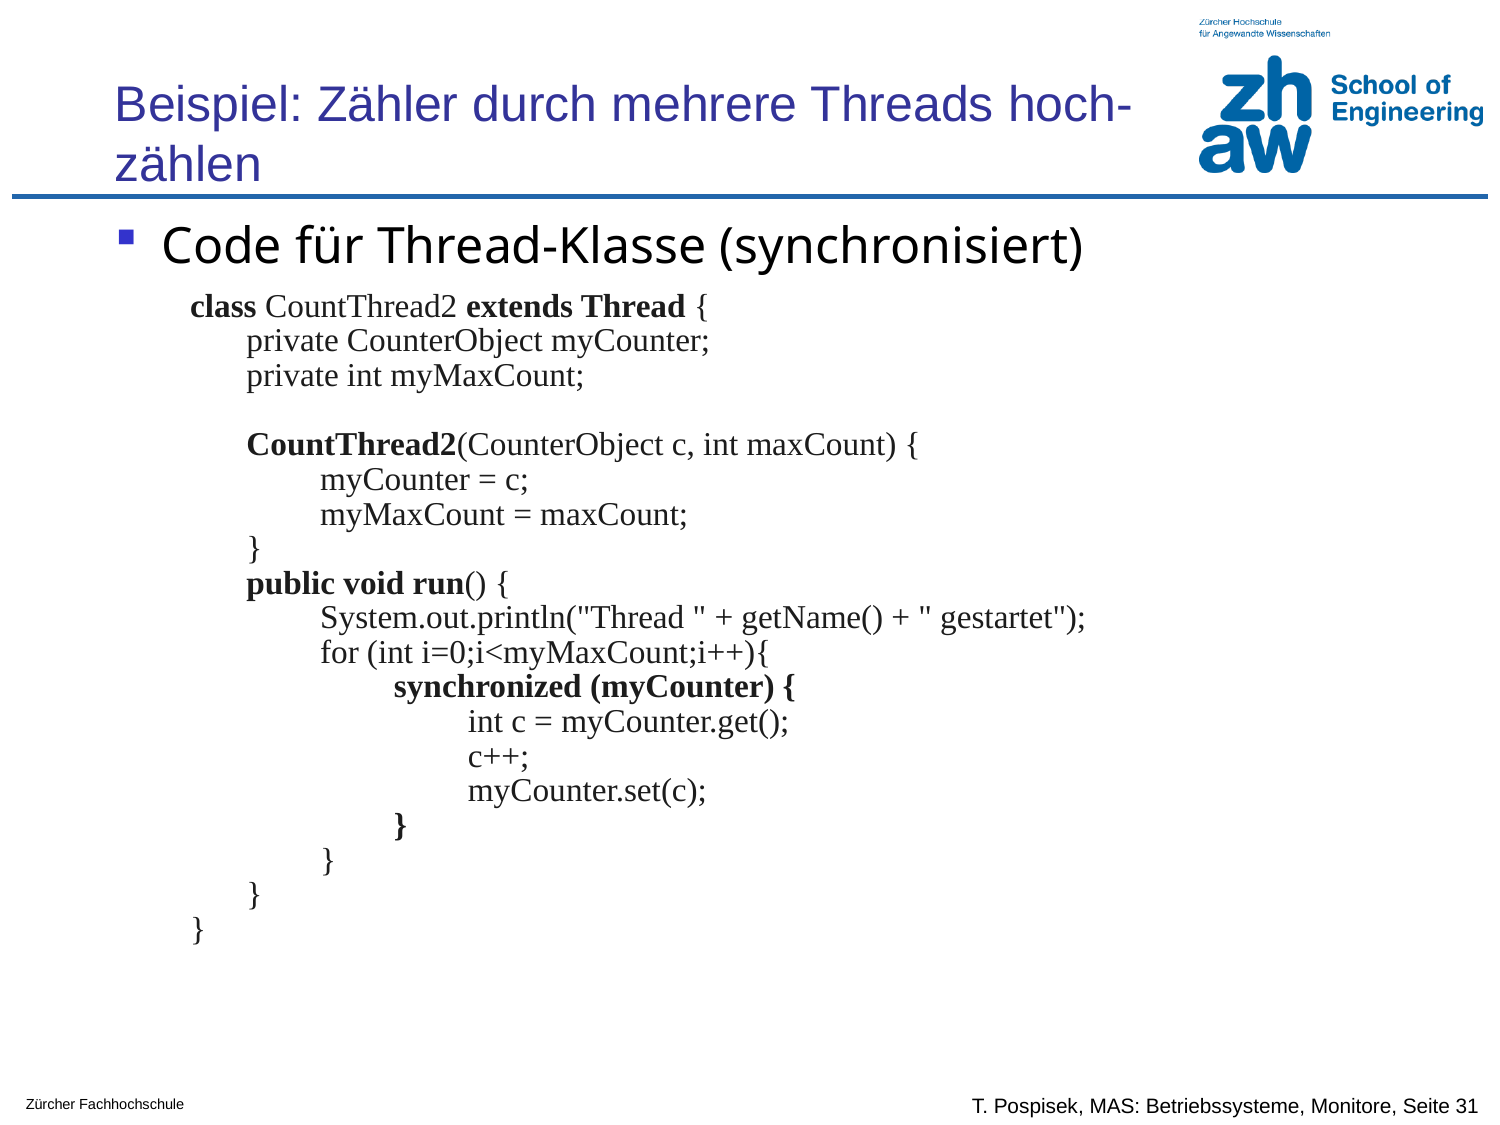

# Beispiel: Zähler durch mehrere Threads hoch- zählen
Code für Thread-Klasse (synchronisiert)
class CountThread2 extends Thread {
	private CounterObject myCounter;
	private int myMaxCount;
	CountThread2(CounterObject c, int maxCount) {
		myCounter = c;
		myMaxCount = maxCount;
	}
	public void run() {
		System.out.println("Thread " + getName() + " gestartet");
		for (int i=0;i<myMaxCount;i++){
			synchronized (myCounter) {
				int c = myCounter.get();
				c++;
				myCounter.set(c);
			}
		}
	}
}